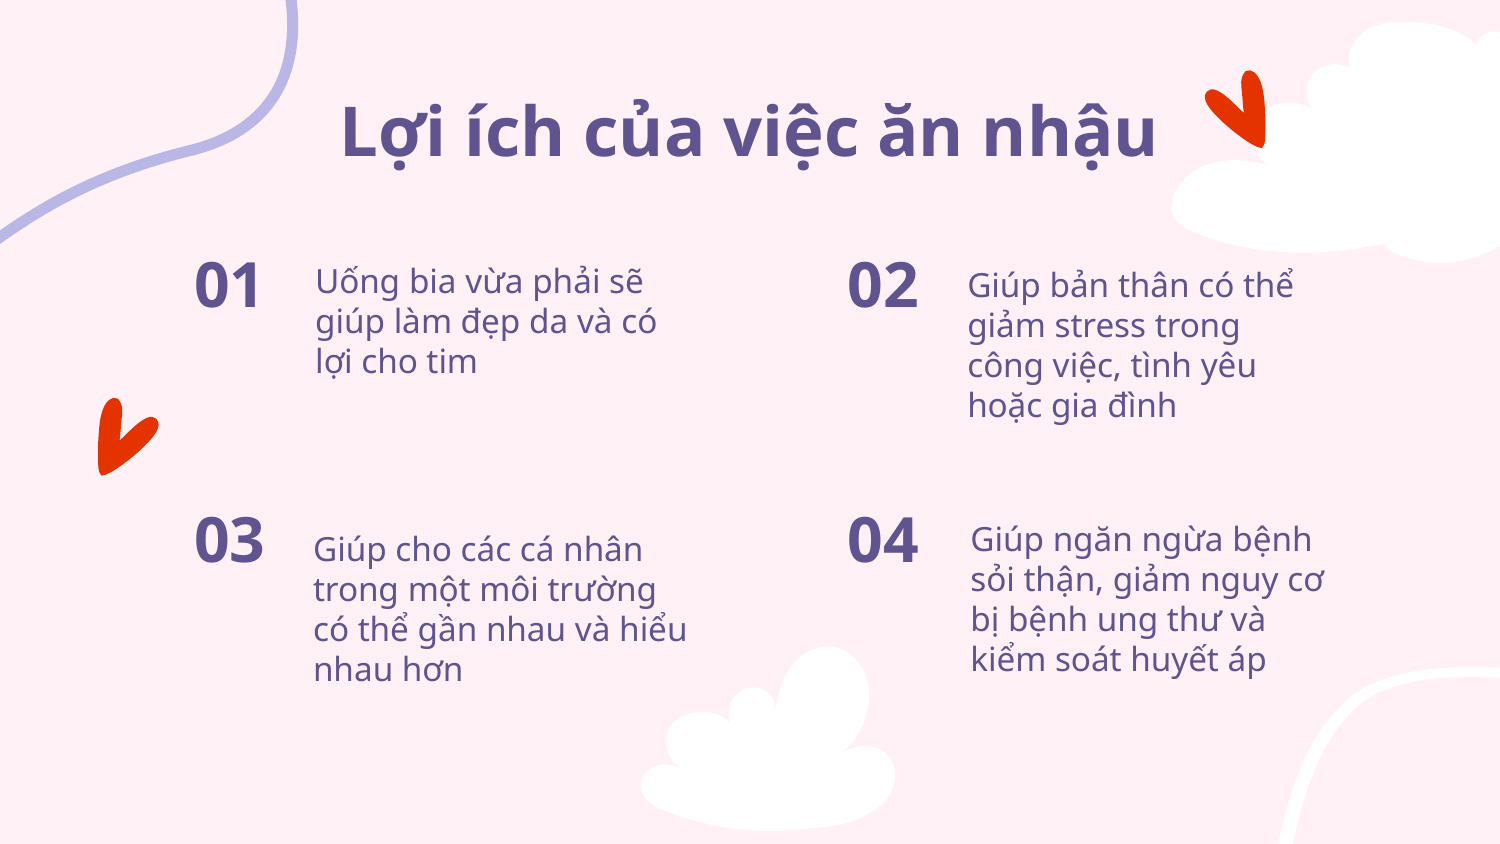

# Lợi ích của việc ăn nhậu
Uống bia vừa phải sẽ giúp làm đẹp da và có lợi cho tim
01
02
Giúp bản thân có thể giảm stress trong công việc, tình yêu hoặc gia đình
Giúp ngăn ngừa bệnh sỏi thận, giảm nguy cơ bị bệnh ung thư và kiểm soát huyết áp
03
04
Giúp cho các cá nhân trong một môi trường có thể gần nhau và hiểu nhau hơn